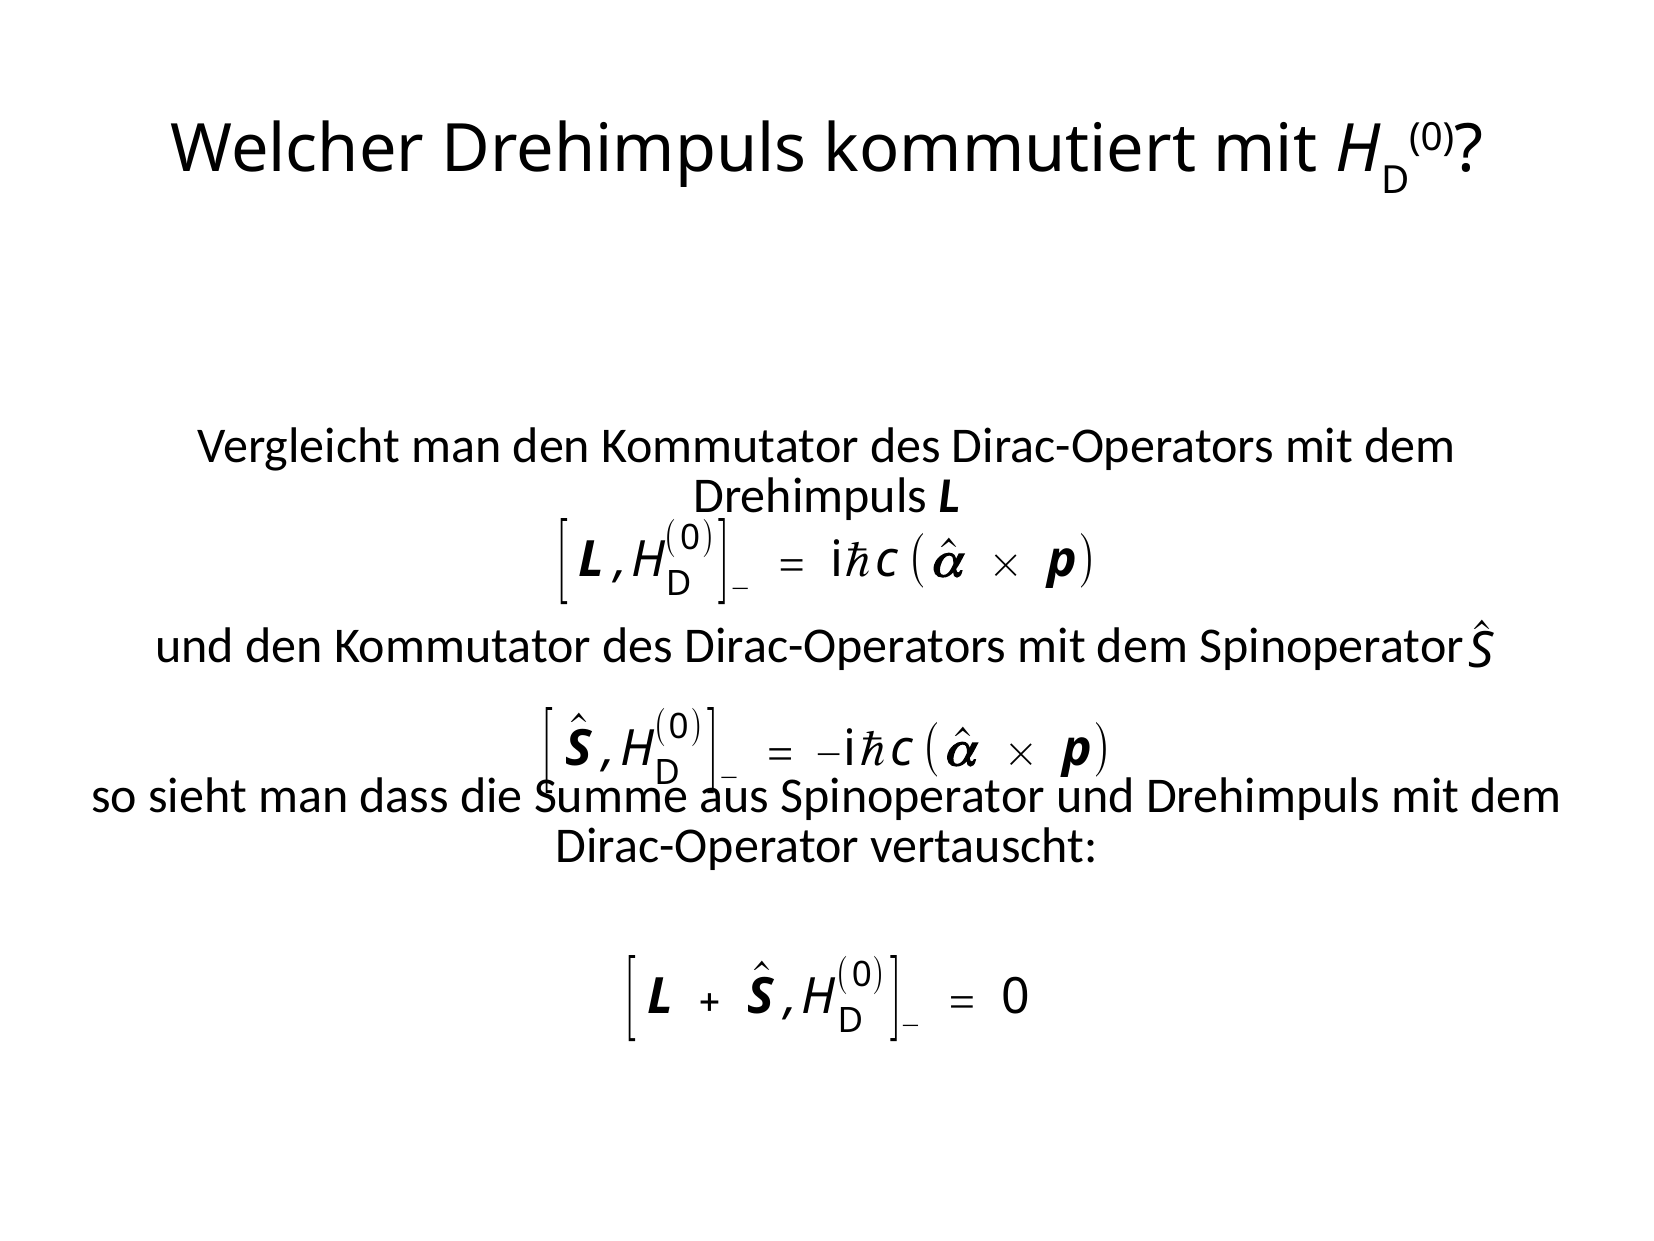

# Welcher Drehimpuls kommutiert mit HD(0)?
Vergleicht man den Kommutator des Dirac-Operators mit dem Drehimpuls L
und den Kommutator des Dirac-Operators mit dem Spinoperator
so sieht man dass die Summe aus Spinoperator und Drehimpuls mit dem Dirac-Operator vertauscht: